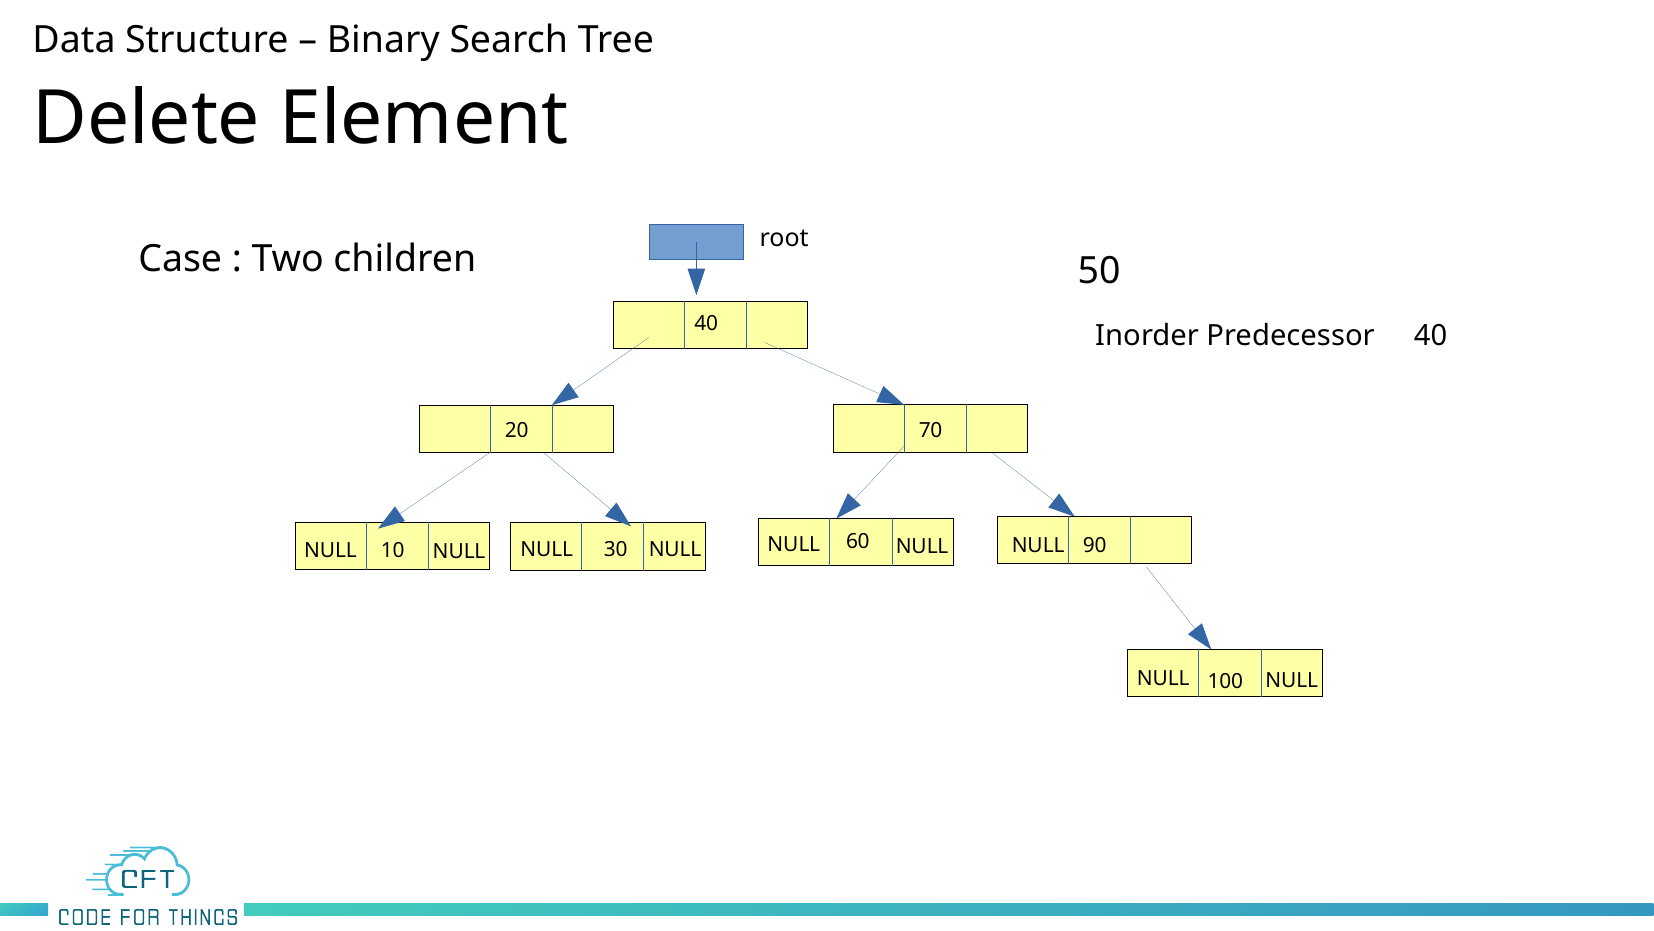

# Data Structure – Binary Search Tree Delete Element
root
Case : Two children
50
40
Inorder Predecessor
40
70
20
NULL
60
90
90
90
NULL
30
NULL
NULL
NULL
NULL
90
NULL
NULL
NULL
NULL
NULL
NULL
NULL
30
NULL
10
NULL
90
90
90
NULL
NULL
NULL
NULL
NULL
NULL
NULL
NULL
100